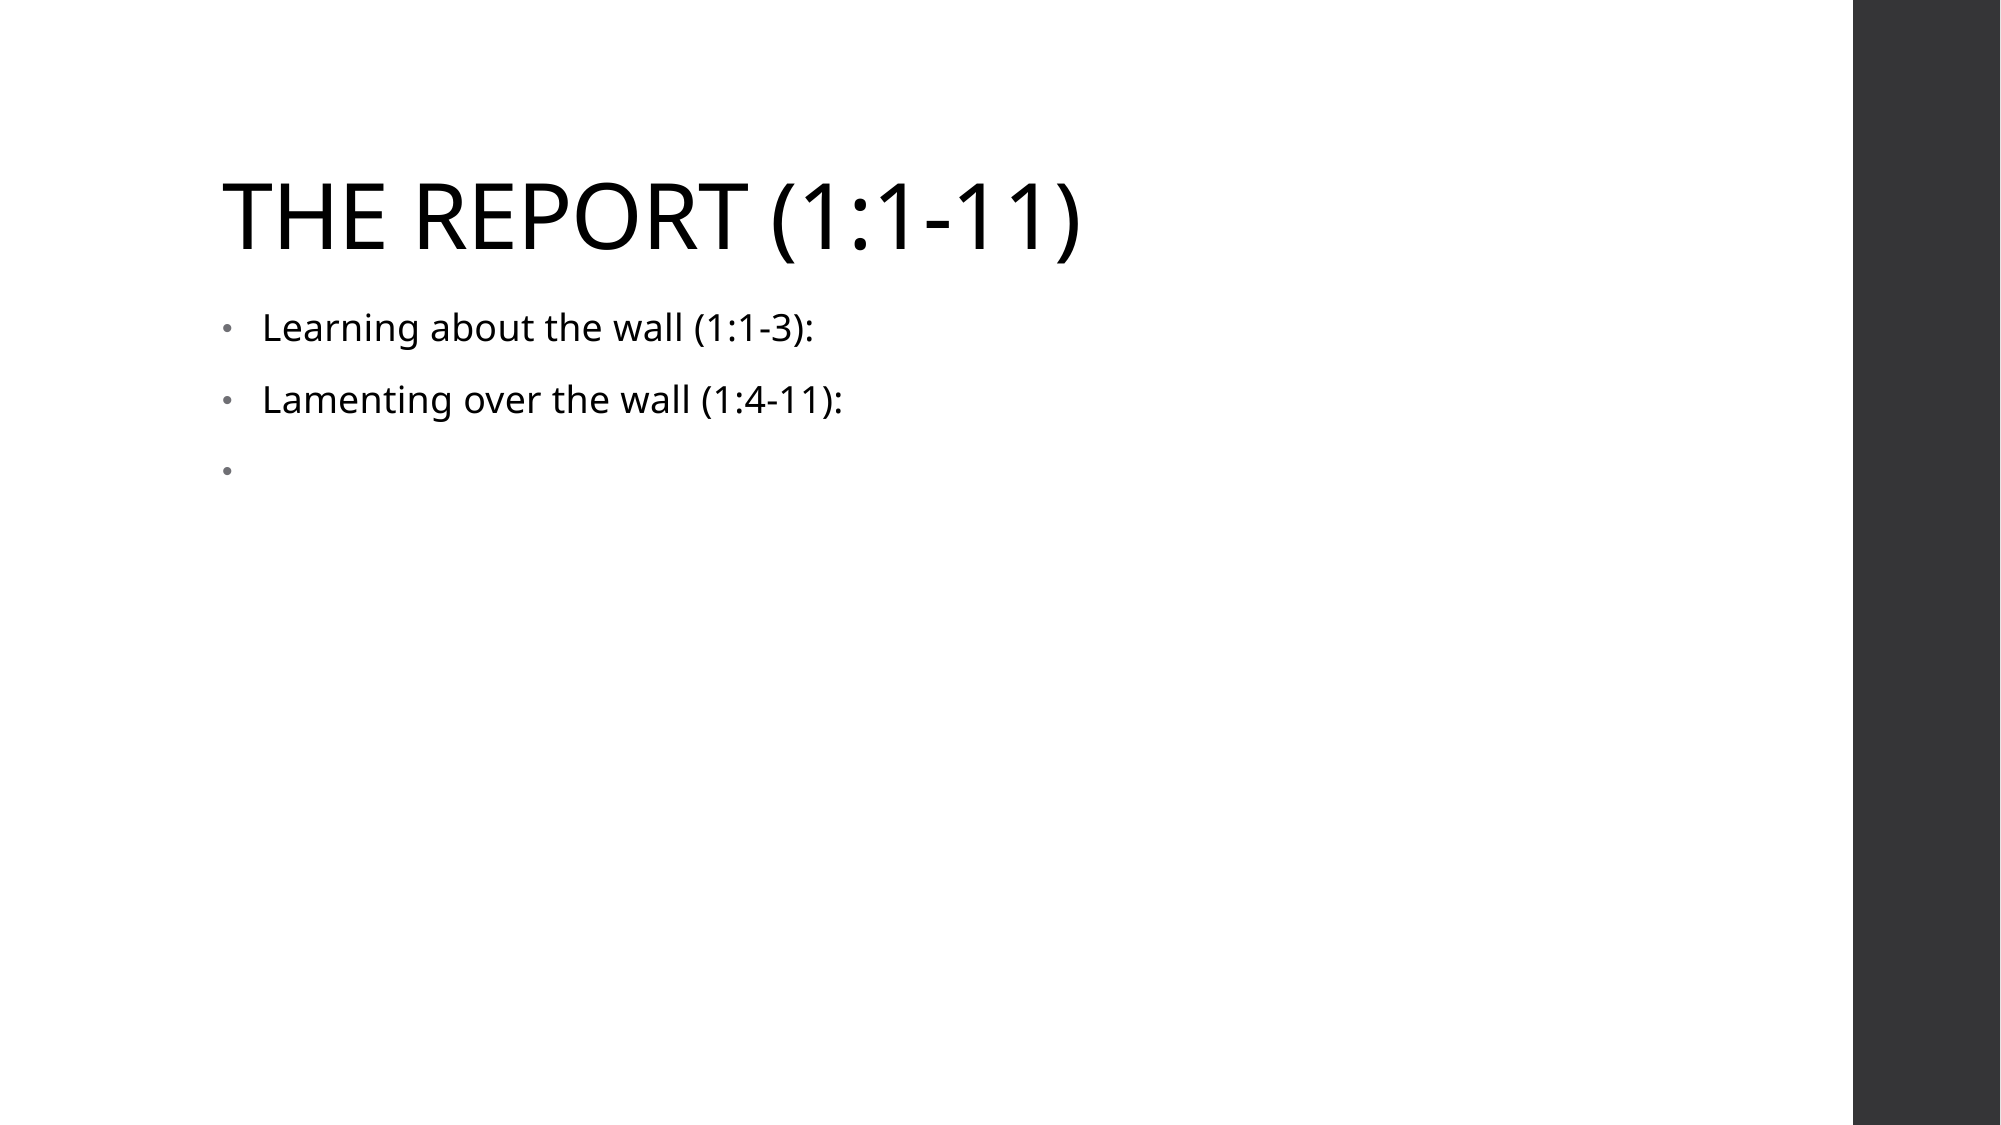

# THE REPORT (1:1-11)
 Learning about the wall (1:1-3):
 Lamenting over the wall (1:4-11):